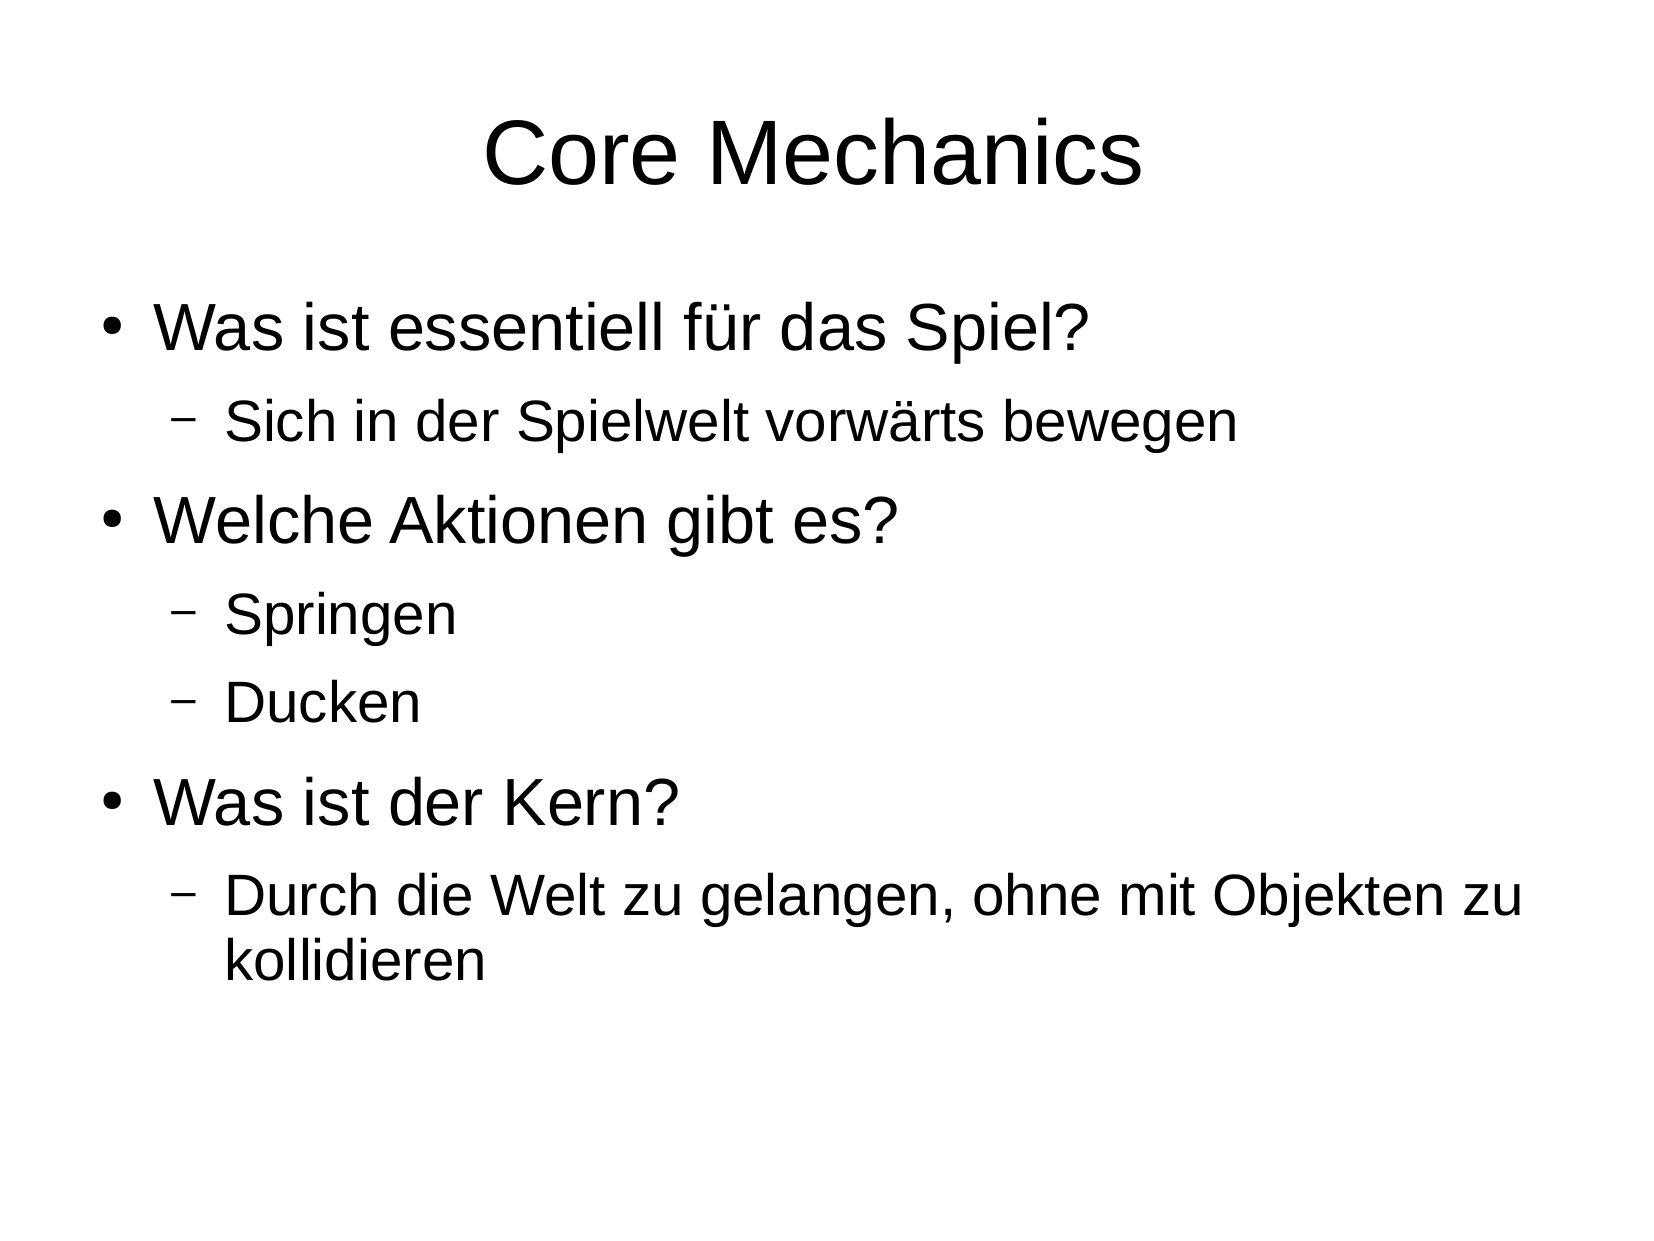

# Core Mechanics
Was ist essentiell für das Spiel?
Sich in der Spielwelt vorwärts bewegen
Welche Aktionen gibt es?
Springen
Ducken
Was ist der Kern?
Durch die Welt zu gelangen, ohne mit Objekten zu kollidieren